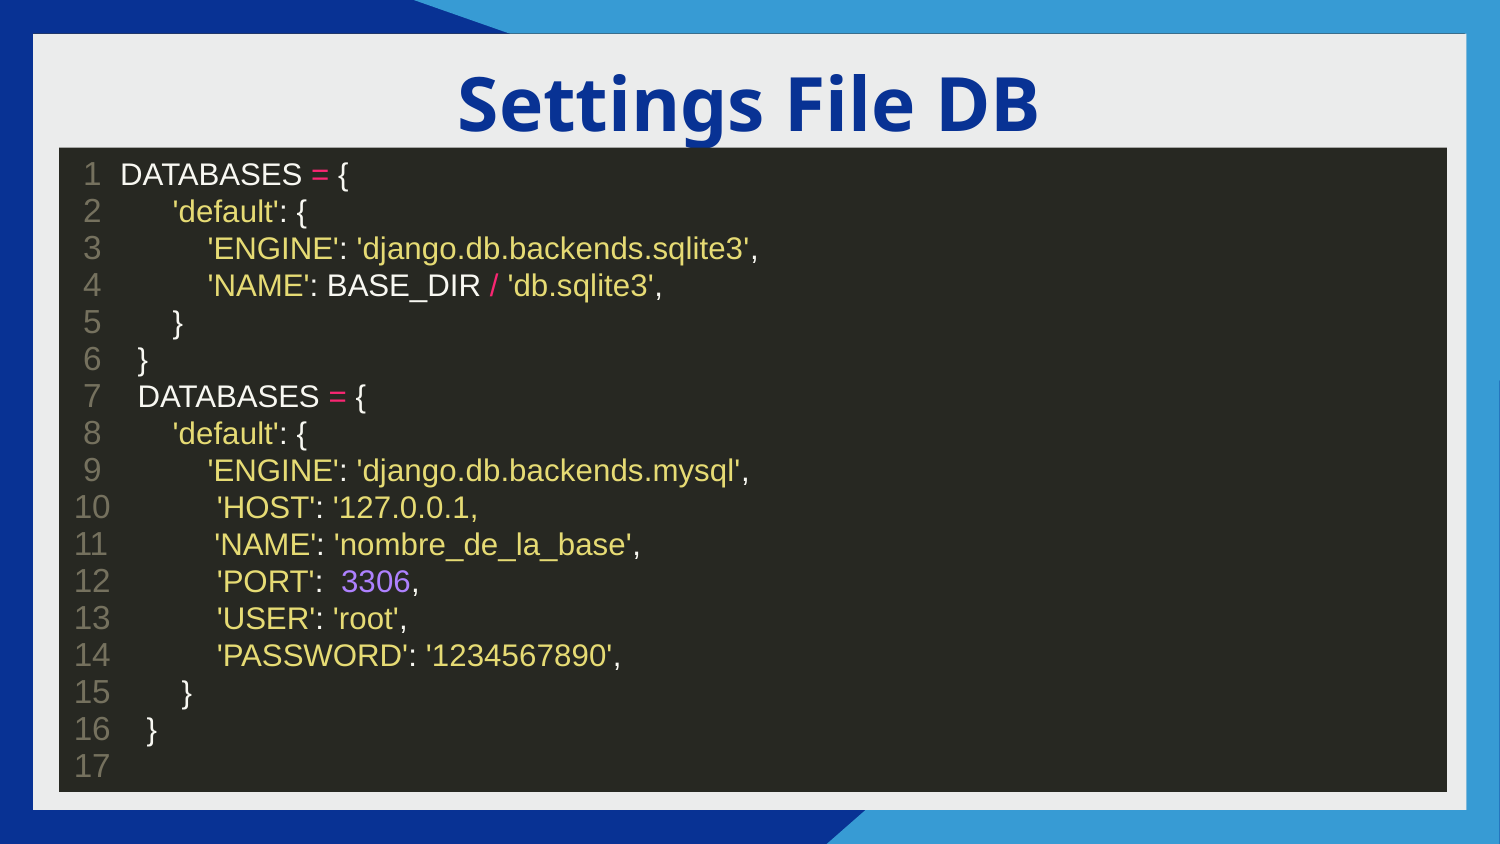

# Settings File DB
 1 DATABASES = {
 2 'default': {
 3 'ENGINE': 'django.db.backends.sqlite3',
 4 'NAME': BASE_DIR / 'db.sqlite3',
 5 }
 6 }
 7 DATABASES = {
 8 'default': {
 9 'ENGINE': 'django.db.backends.mysql',
10 'HOST': '127.0.0.1,
11 'NAME': 'nombre_de_la_base',
12 'PORT': 3306,
13 'USER': 'root',
14 'PASSWORD': '1234567890',
15 }
16 }
17